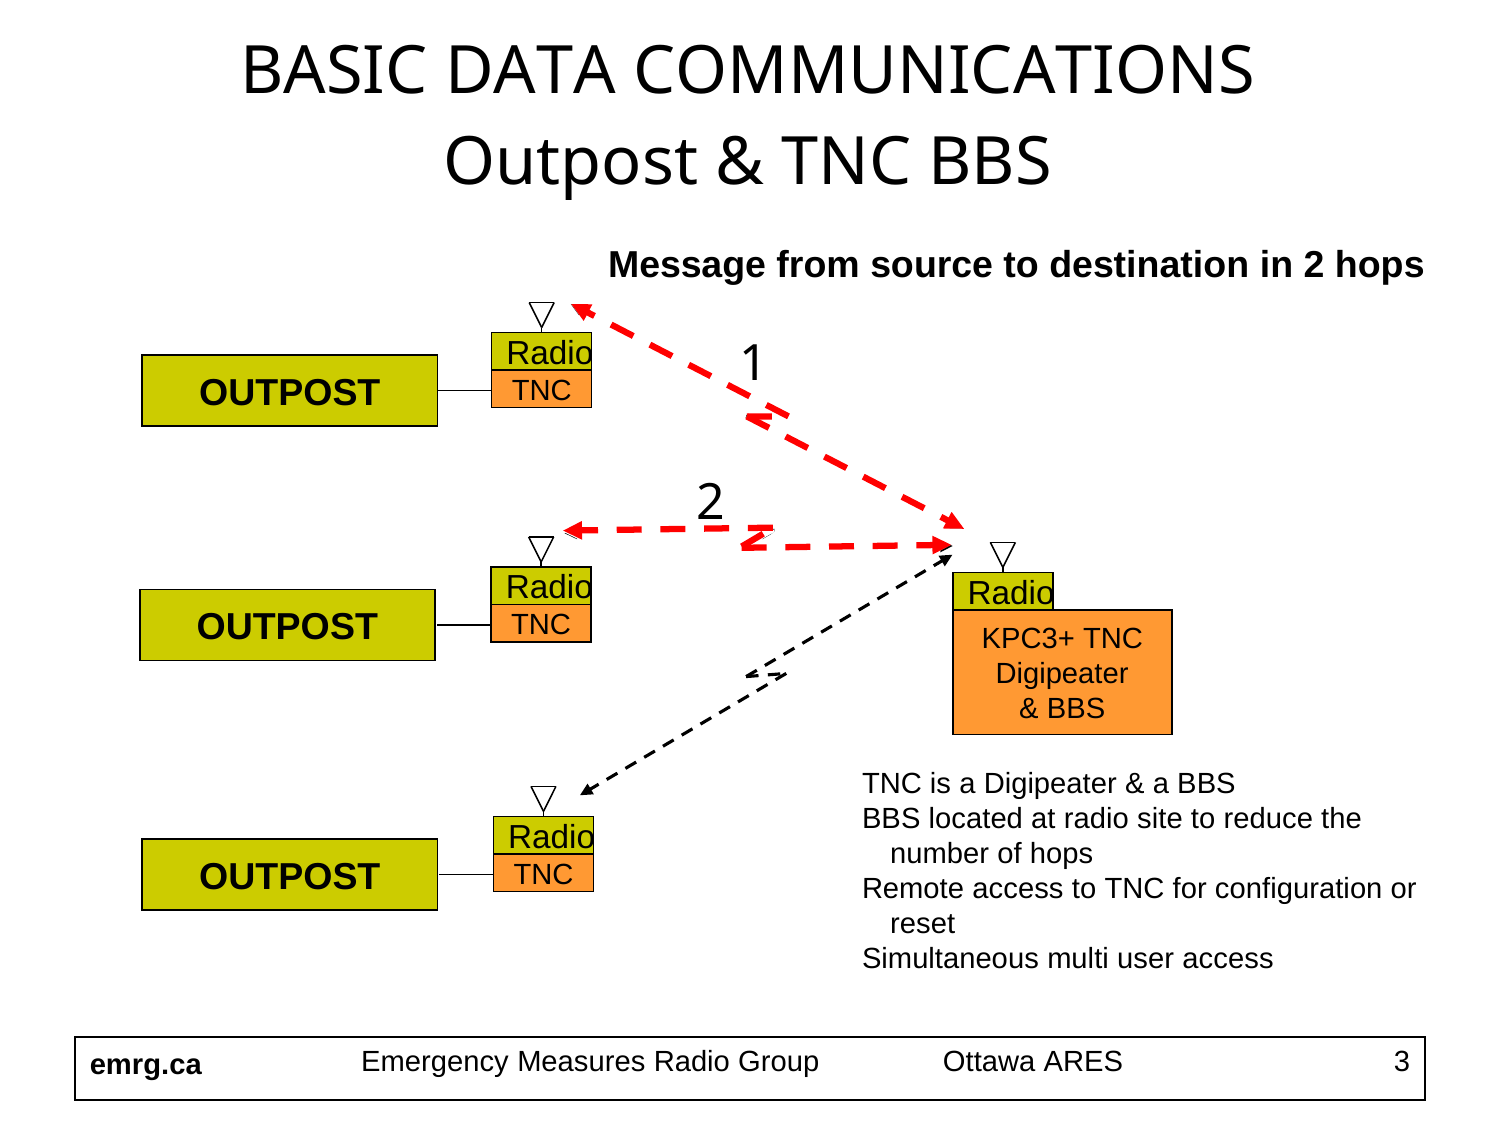

# BASIC DATA COMMUNICATIONS Outpost & TNC BBS
Message from source to destination in 2 hops
Radio
TNC
1
OUTPOST
2
Radio
TNC
Radio
OUTPOST
KPC3+ TNC
Digipeater
& BBS
TNC is a Digipeater & a BBS
BBS located at radio site to reduce the number of hops
Remote access to TNC for configuration or reset
Simultaneous multi user access
Radio
TNC
OUTPOST
Emergency Measures Radio Group Ottawa ARES
3